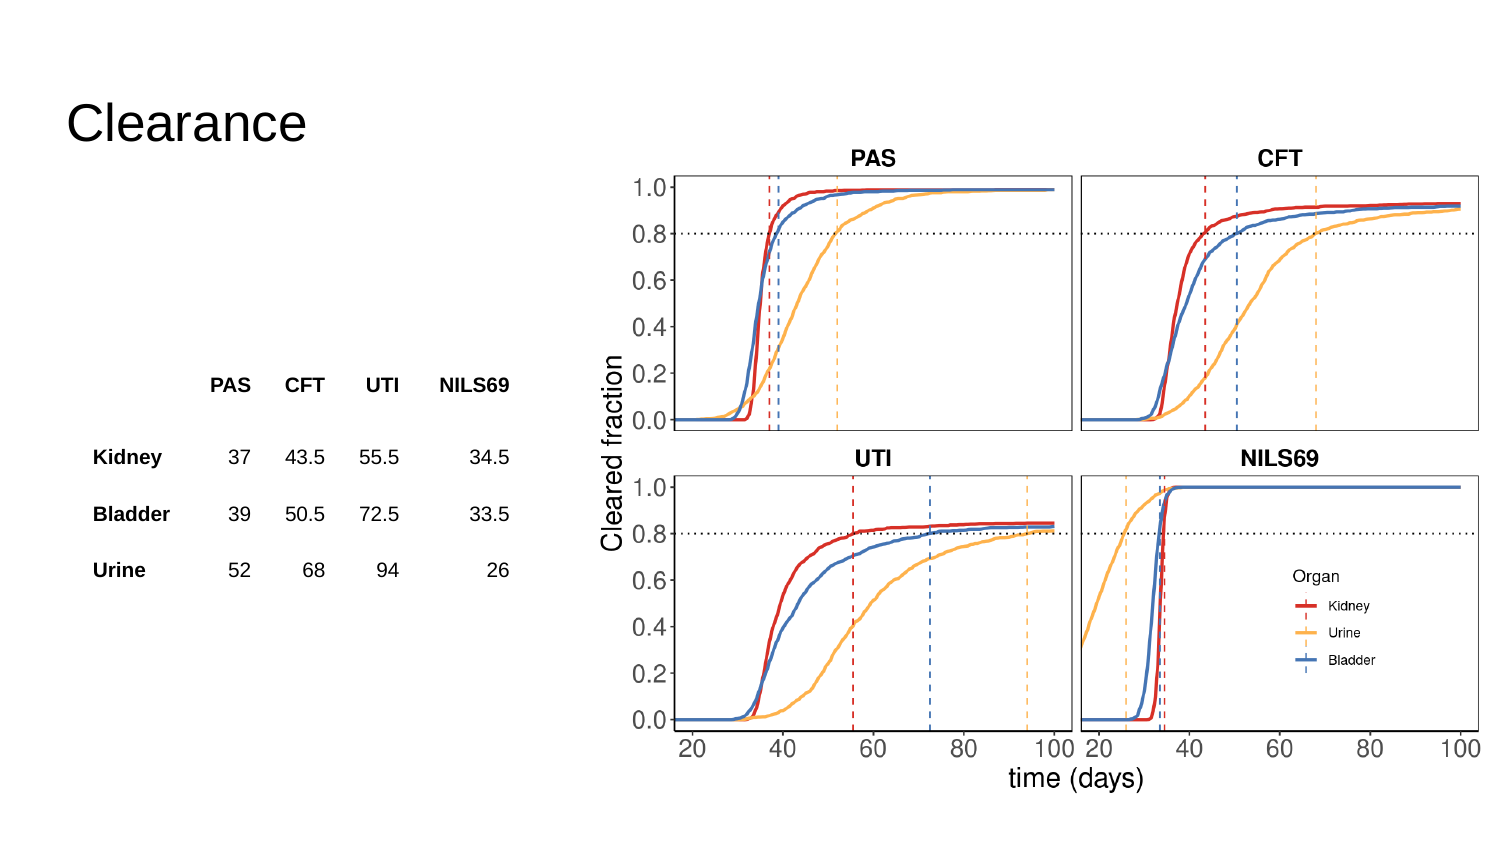

# Clearance
| | PAS | CFT | UTI | NILS69 |
| --- | --- | --- | --- | --- |
| Kidney | 37 | 43.5 | 55.5 | 34.5 |
| Bladder | 39 | 50.5 | 72.5 | 33.5 |
| Urine | 52 | 68 | 94 | 26 |